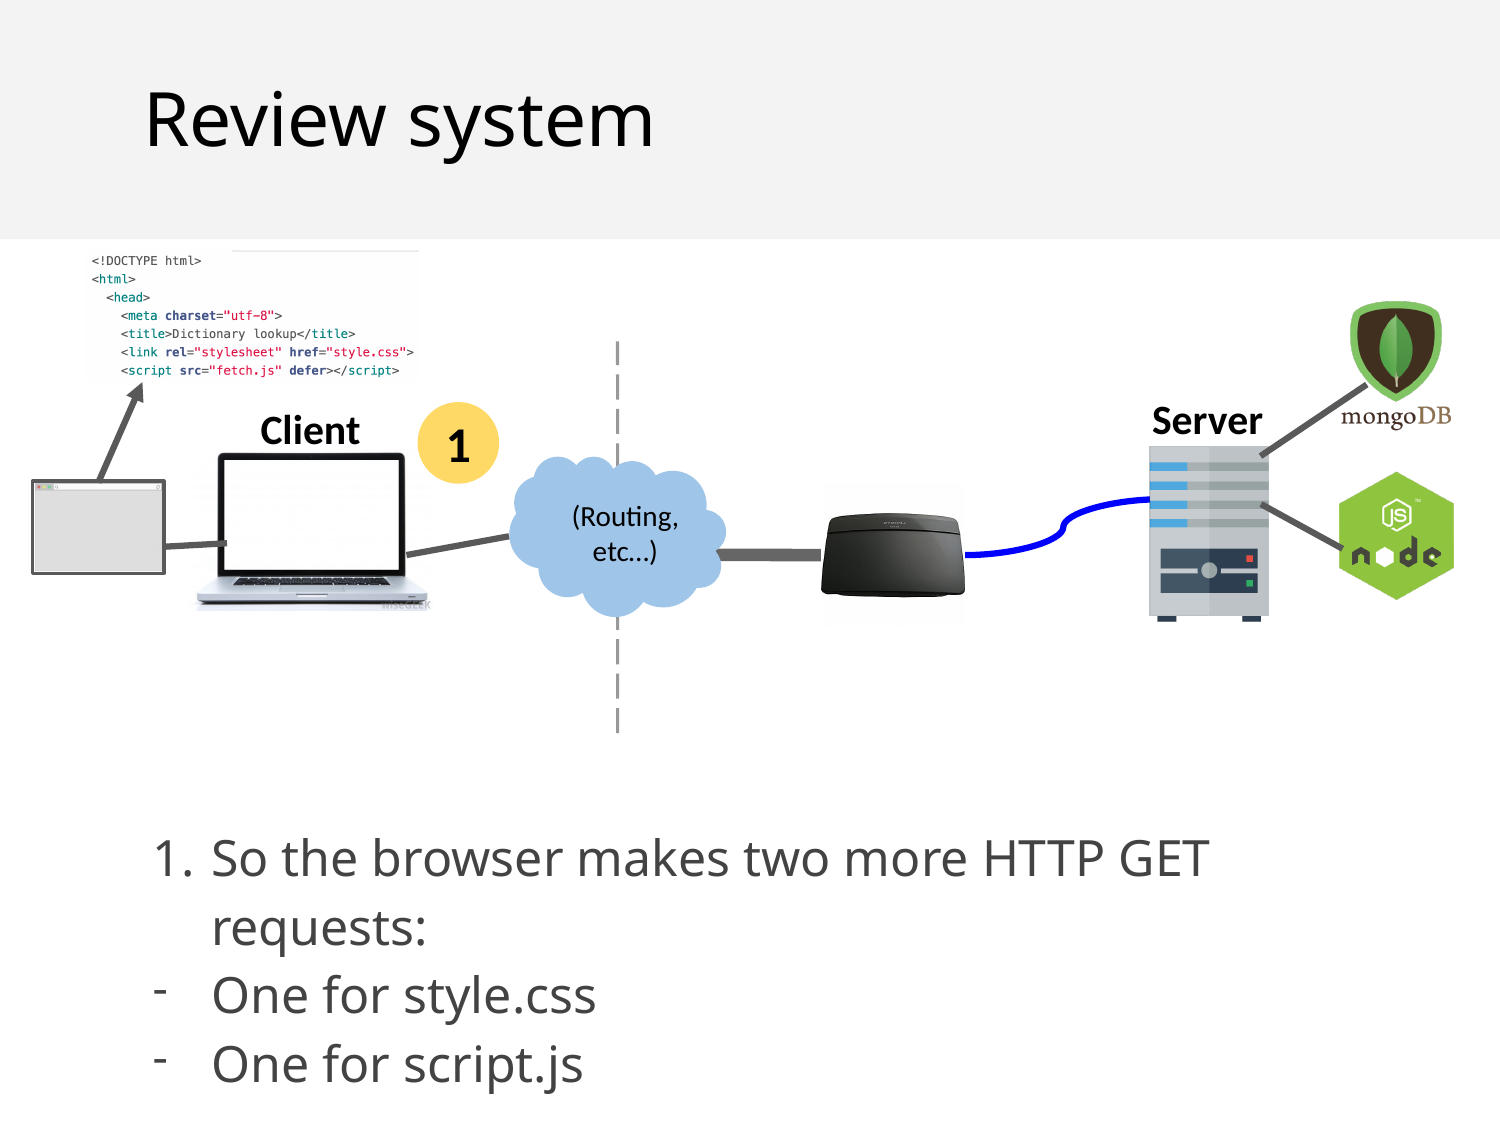

# Review system
Server
Client
1
(Routing, etc…)
So the browser makes two more HTTP GET requests:
One for style.css
One for script.js